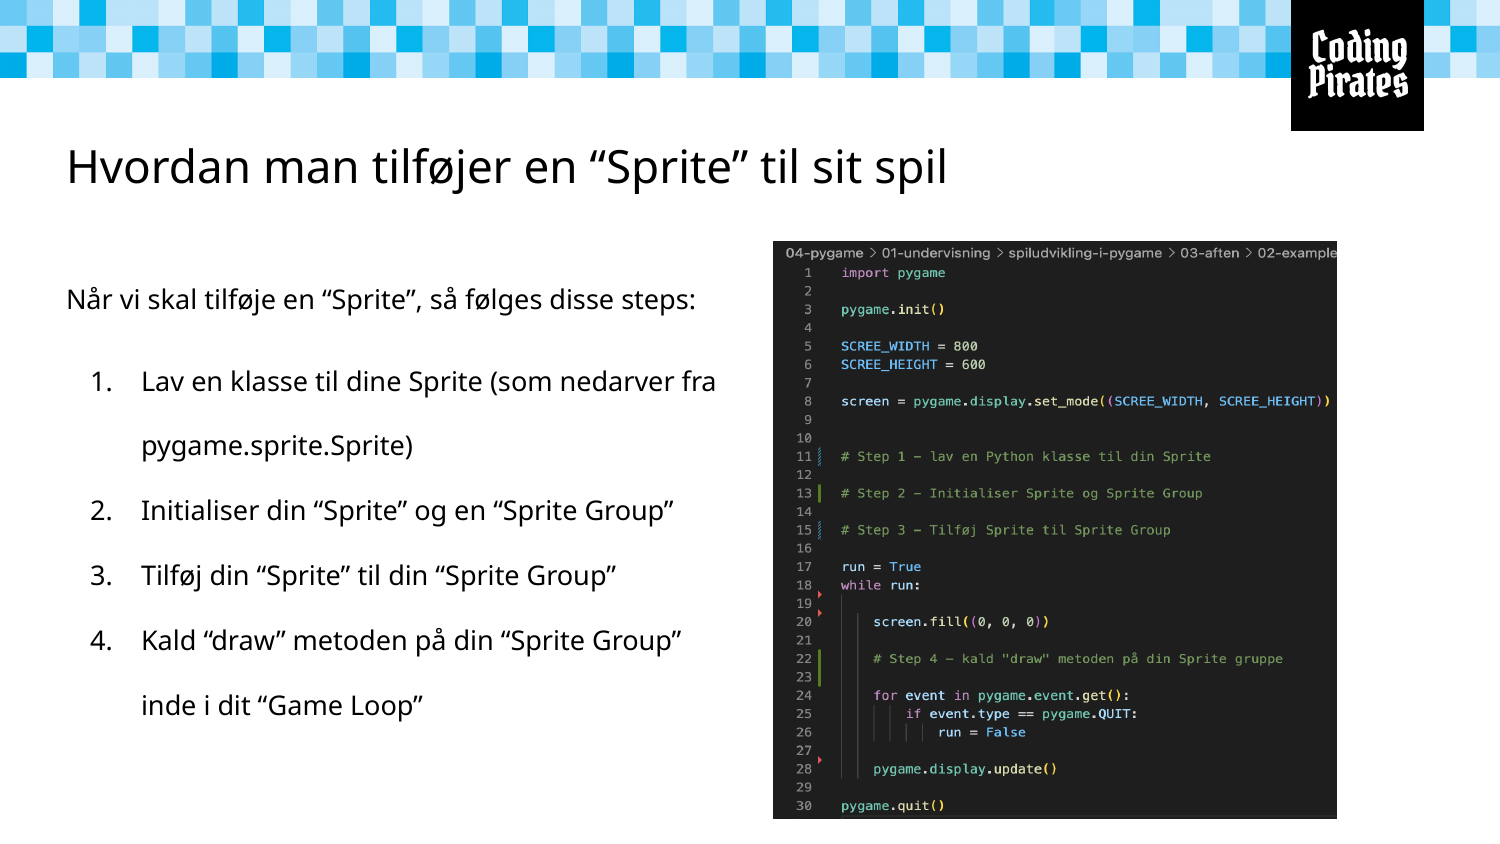

# Hvordan man tilføjer en “Sprite” til sit spil
Når vi skal tilføje en “Sprite”, så følges disse steps:
Lav en klasse til dine Sprite (som nedarver fra pygame.sprite.Sprite)
Initialiser din “Sprite” og en “Sprite Group”
Tilføj din “Sprite” til din “Sprite Group”
Kald “draw” metoden på din “Sprite Group” inde i dit “Game Loop”